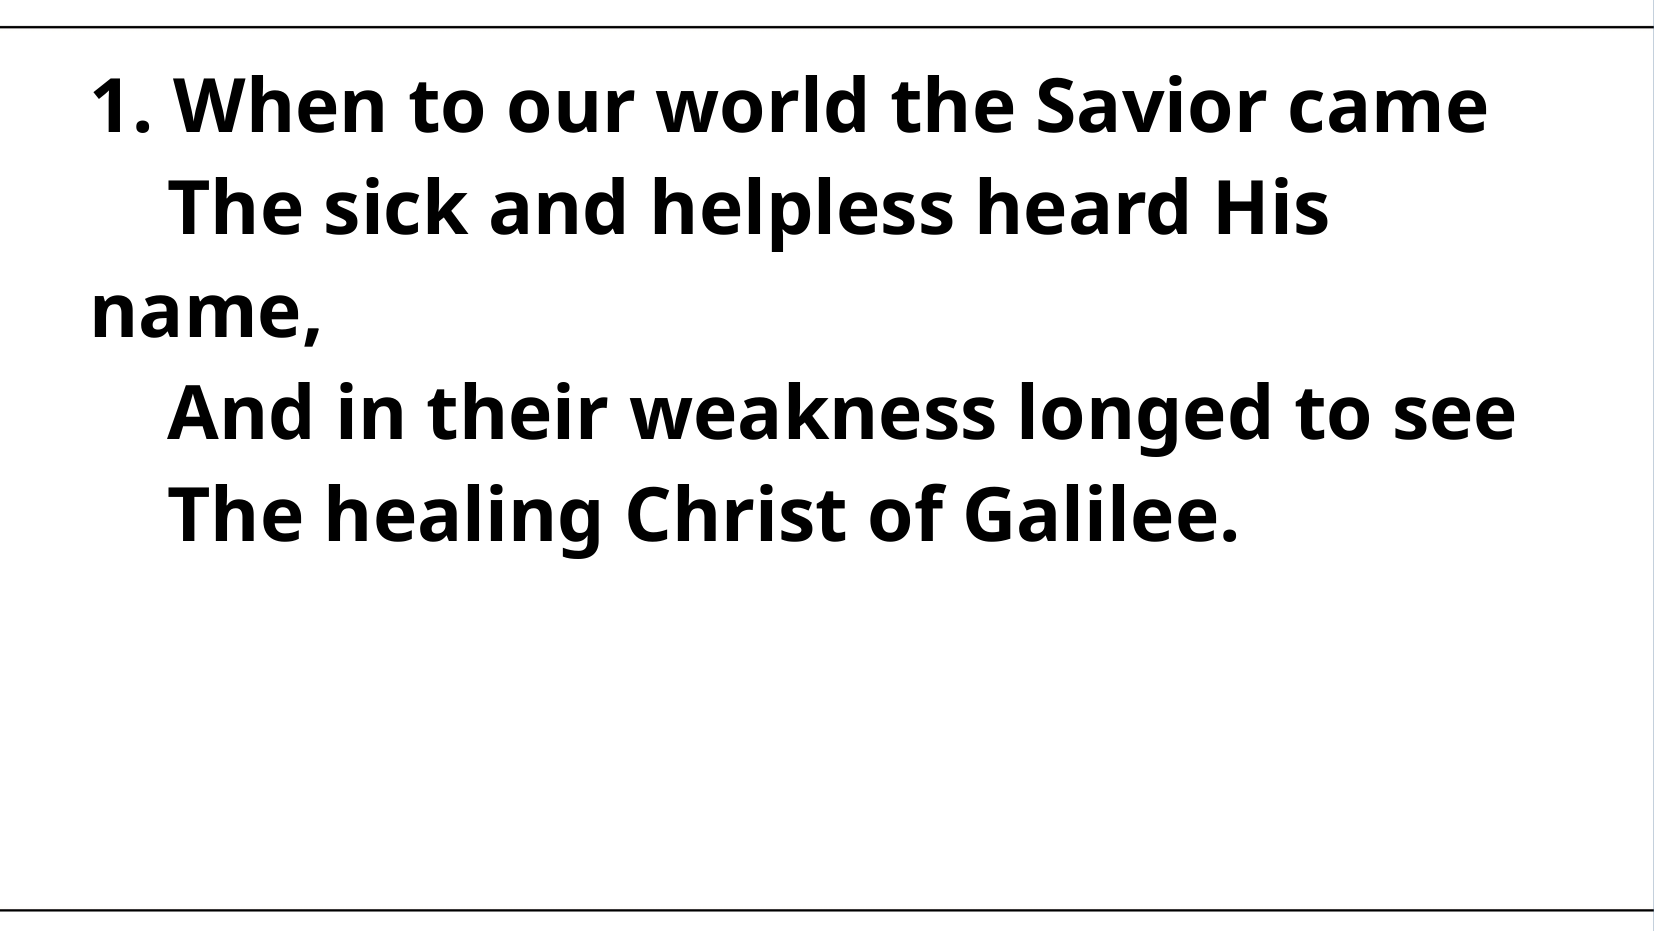

1. When to our world the Savior came
 The sick and helpless heard His name,
 And in their weakness longed to see
 The healing Christ of Galilee.